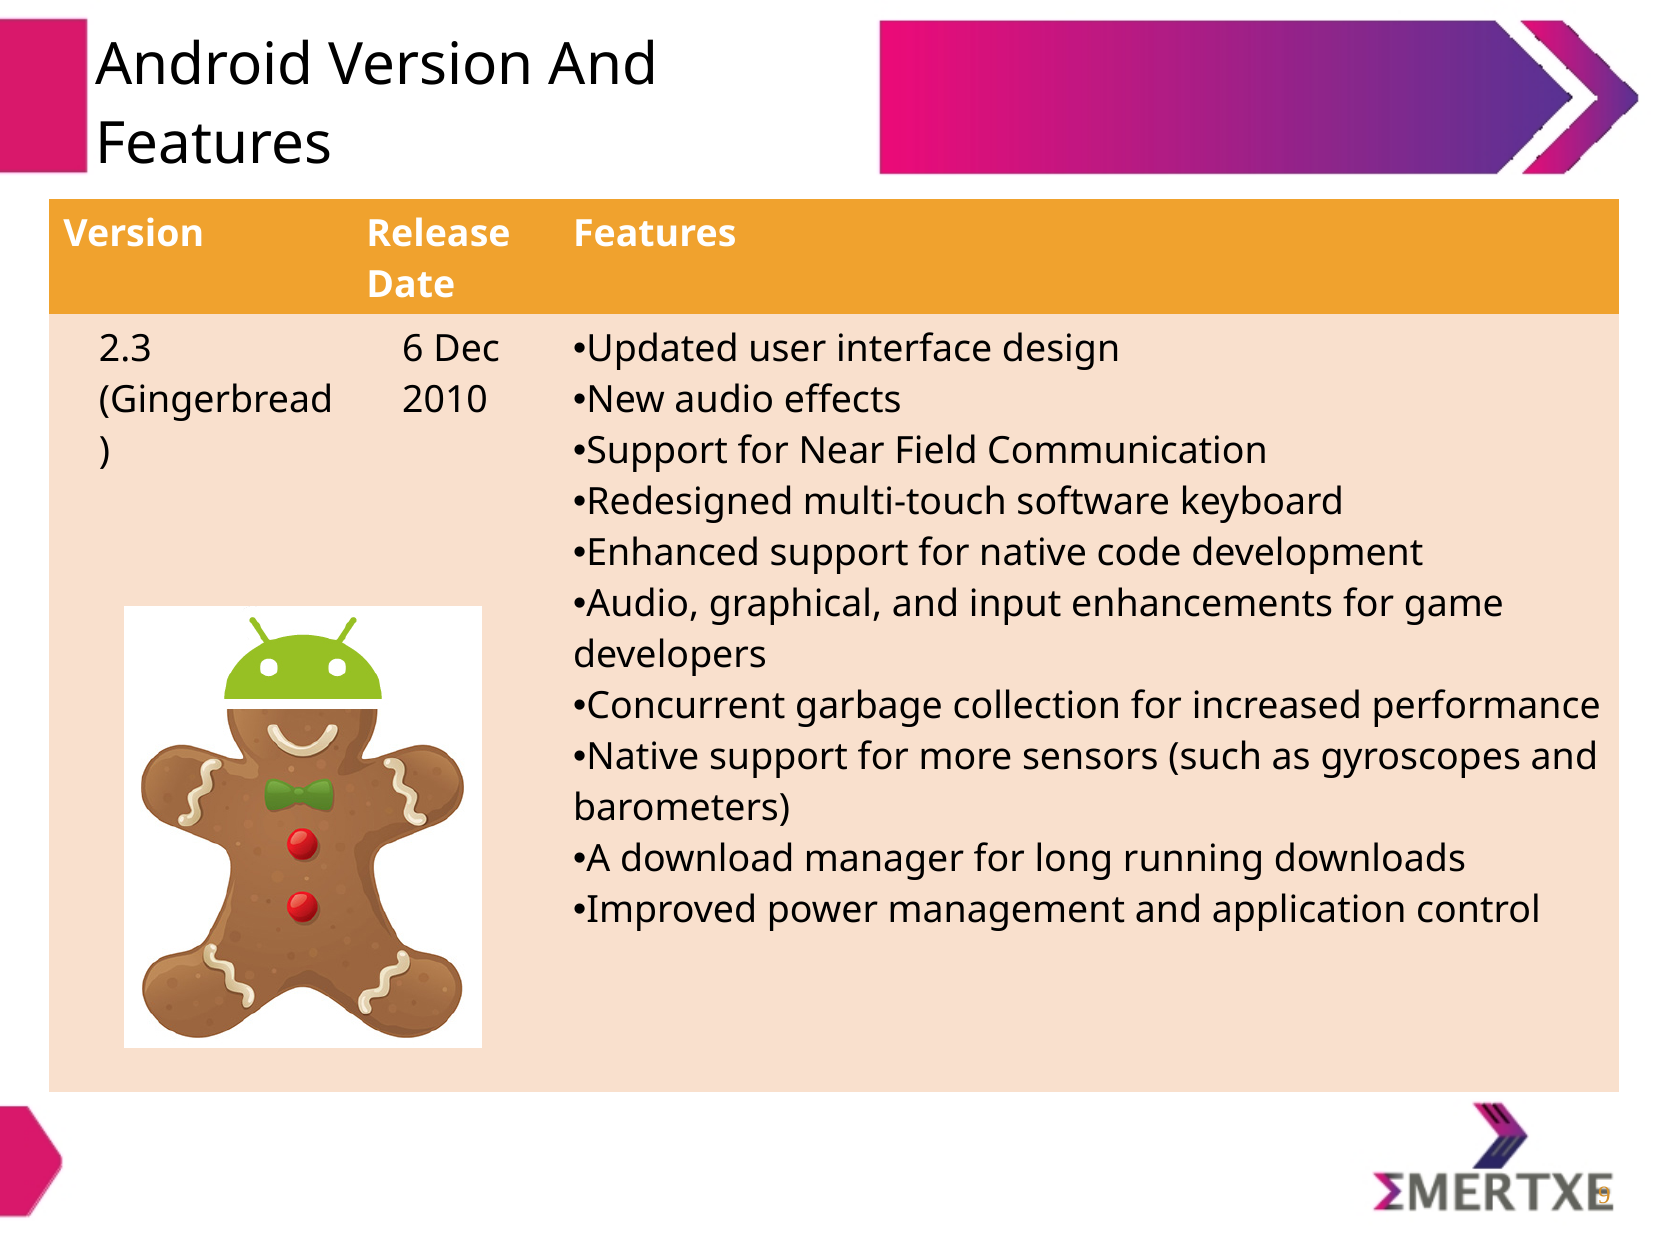

Android Version And
Features
| Version | Release Date | Features |
| --- | --- | --- |
| 2.3 (Gingerbread) | 6 Dec 2010 | Updated user interface design New audio effects Support for Near Field Communication Redesigned multi-touch software keyboard Enhanced support for native code development Audio, graphical, and input enhancements for game developers Concurrent garbage collection for increased performance Native support for more sensors (such as gyroscopes and barometers) A download manager for long running downloads Improved power management and application control |